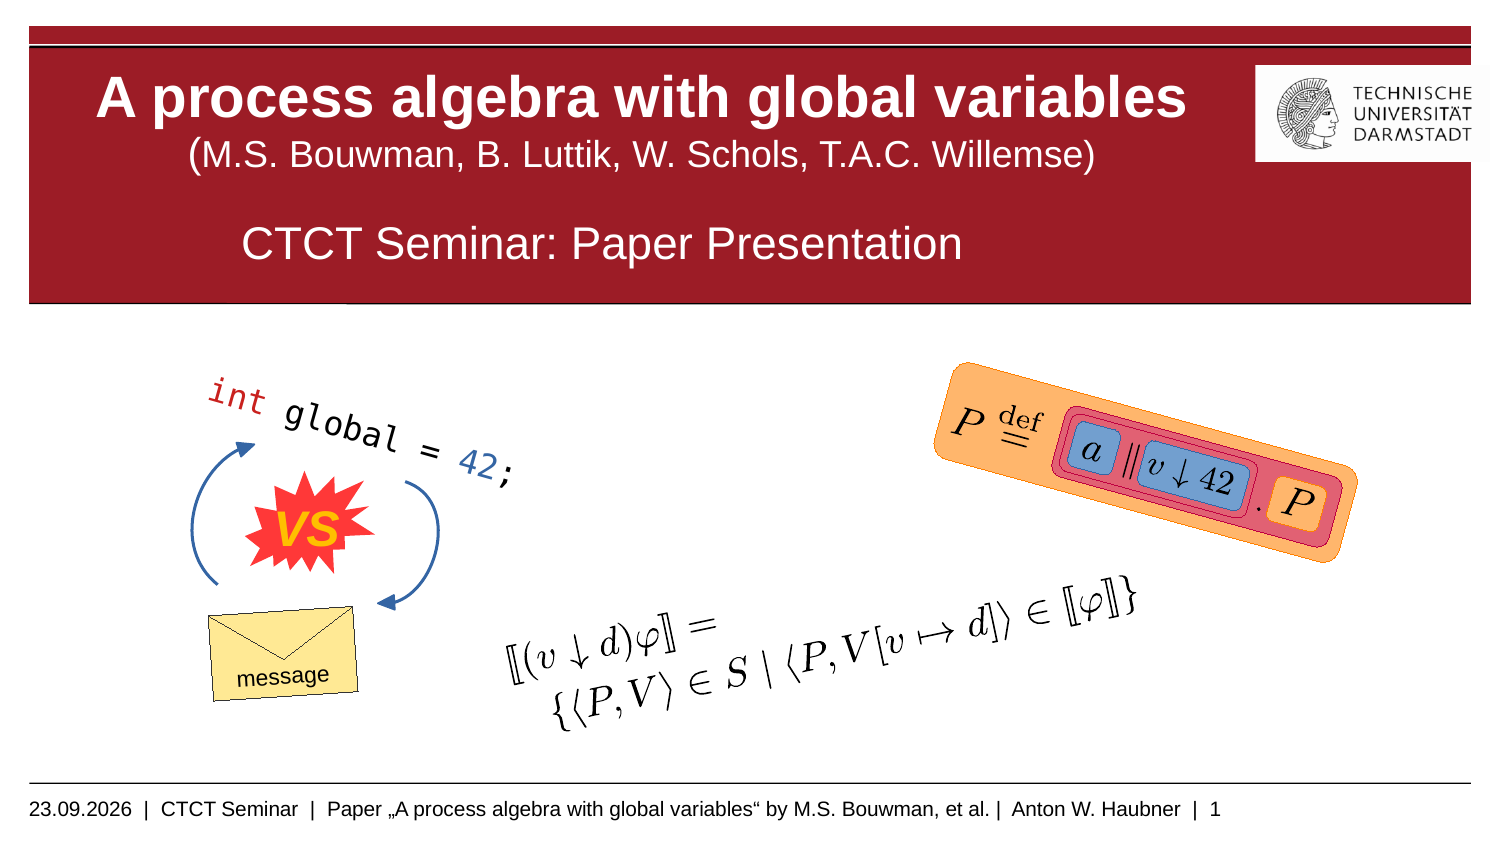

# A process algebra with global variables (M.S. Bouwman, B. Luttik, W. Schols, T.A.C. Willemse)
CTCT Seminar: Paper Presentation
int global = 42;
VS
message